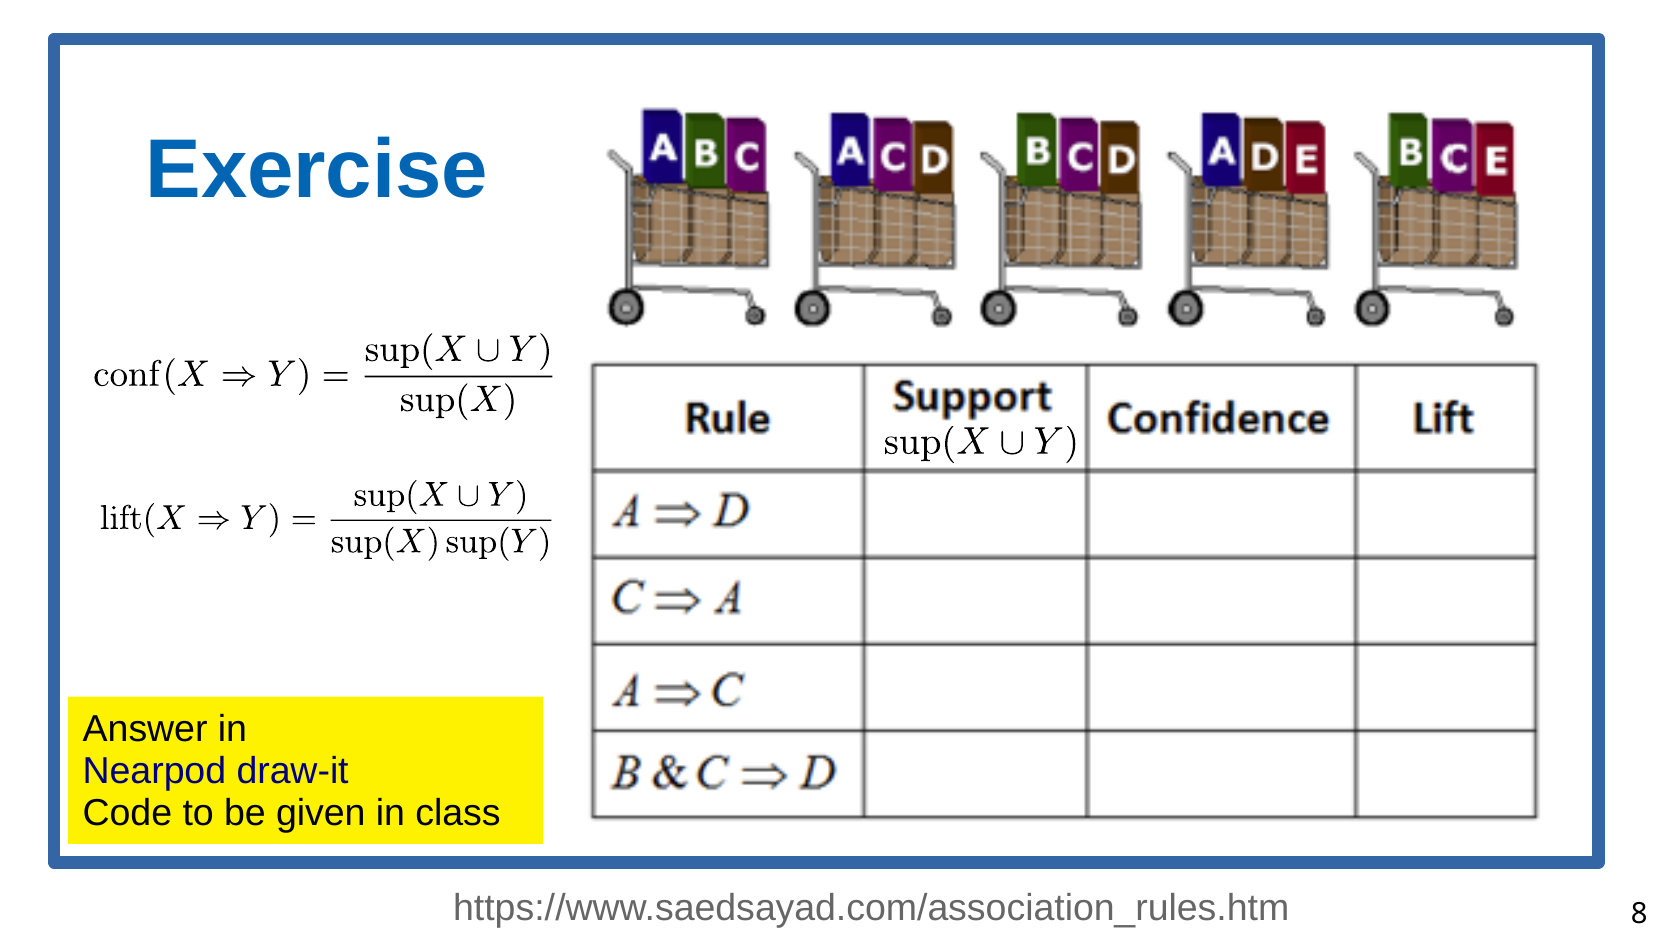

Exercise
Answer in
Nearpod draw-it
Code to be given in class
https://www.saedsayad.com/association_rules.htm
8